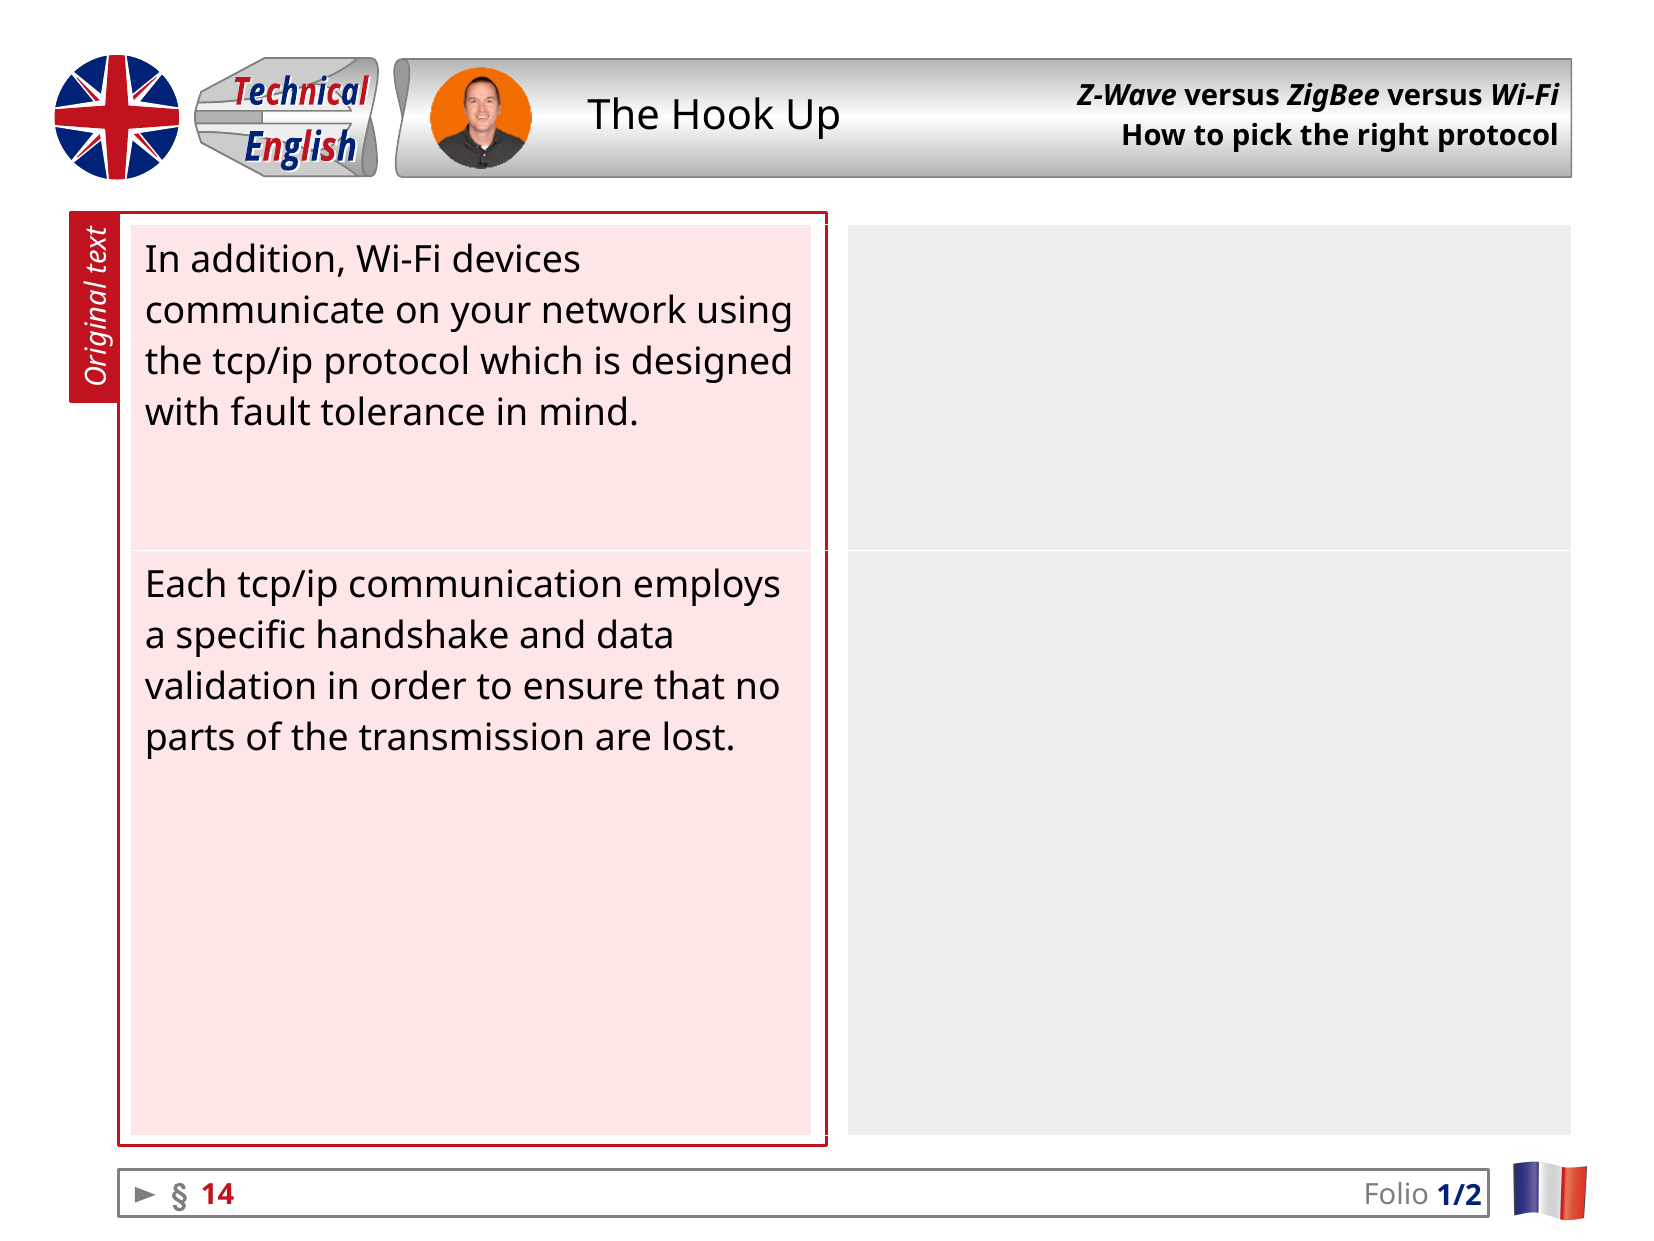

#
| In addition, Wi-Fi devices communicate on your network using the tcp/ip protocol which is designed with fault tolerance in mind. | | |
| --- | --- | --- |
| Each tcp/ip communication employs a specific handshake and data validation in order to ensure that no parts of the transmission are lost. | | |
14
1/2